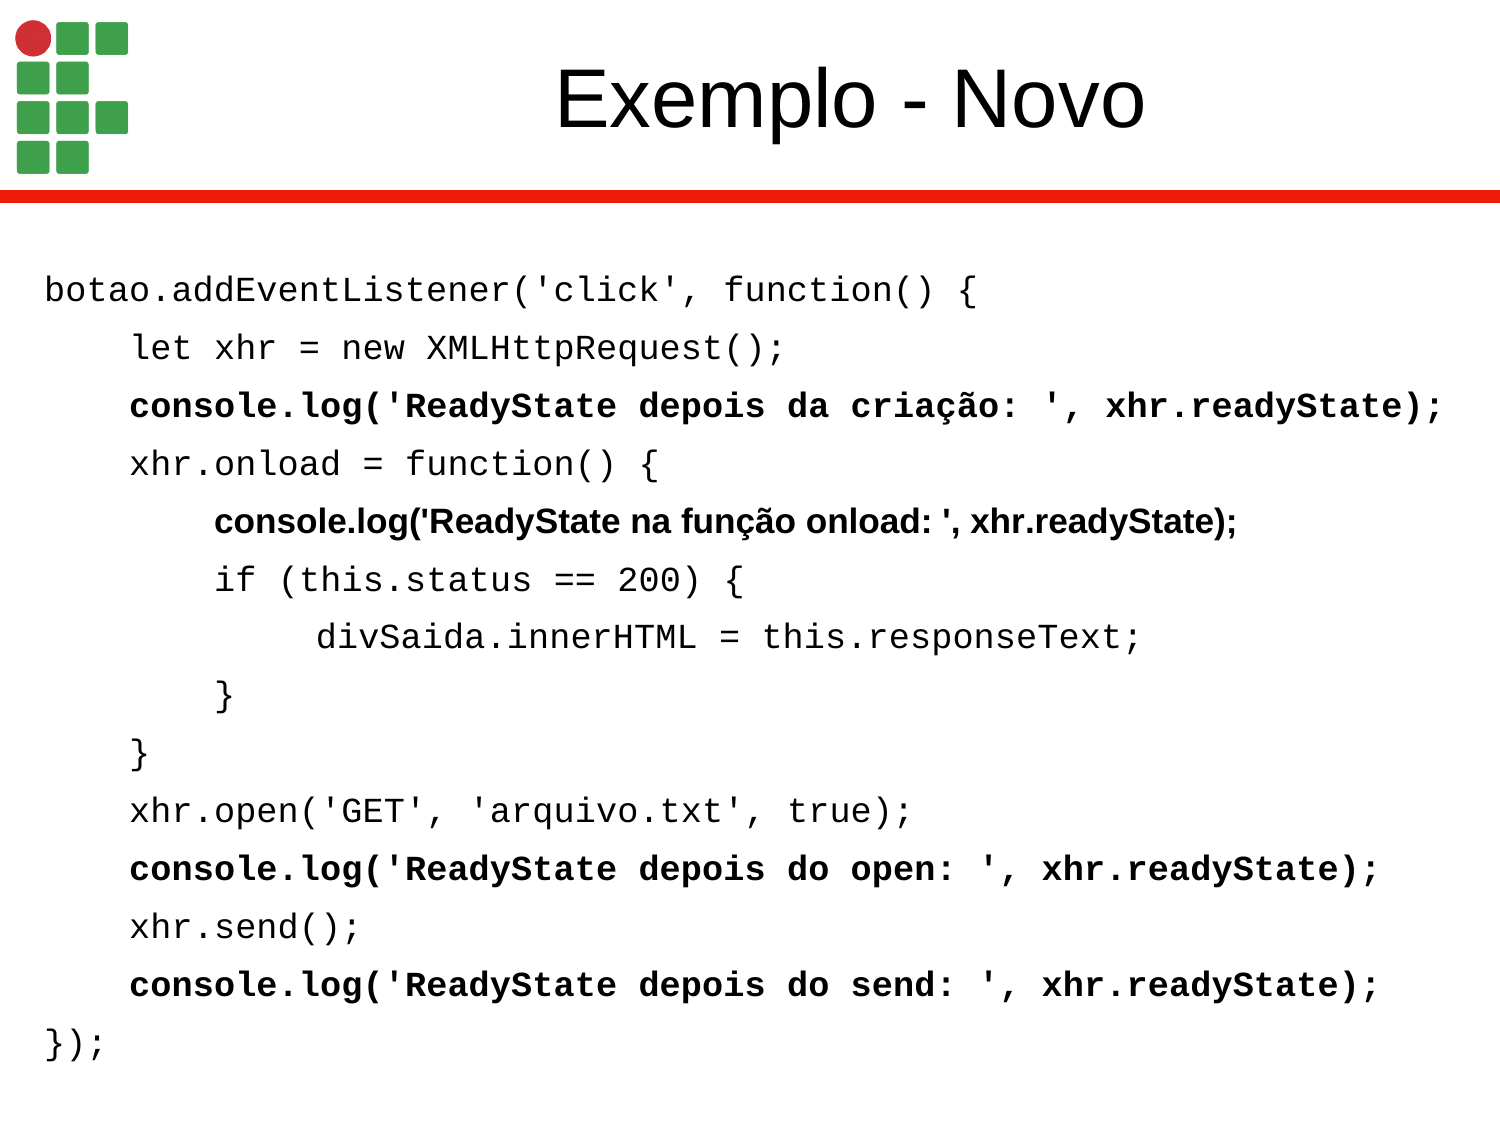

# Exemplo - Novo
botao.addEventListener('click', function() {
 let xhr = new XMLHttpRequest();
 console.log('ReadyState depois da criação: ', xhr.readyState);
 xhr.onload = function() {
 console.log('ReadyState na função onload: ', xhr.readyState);
 if (this.status == 200) {
 					 divSaida.innerHTML = this.responseText;
 }
 }
 xhr.open('GET', 'arquivo.txt', true);
 console.log('ReadyState depois do open: ', xhr.readyState);
 xhr.send();
 console.log('ReadyState depois do send: ', xhr.readyState);
});